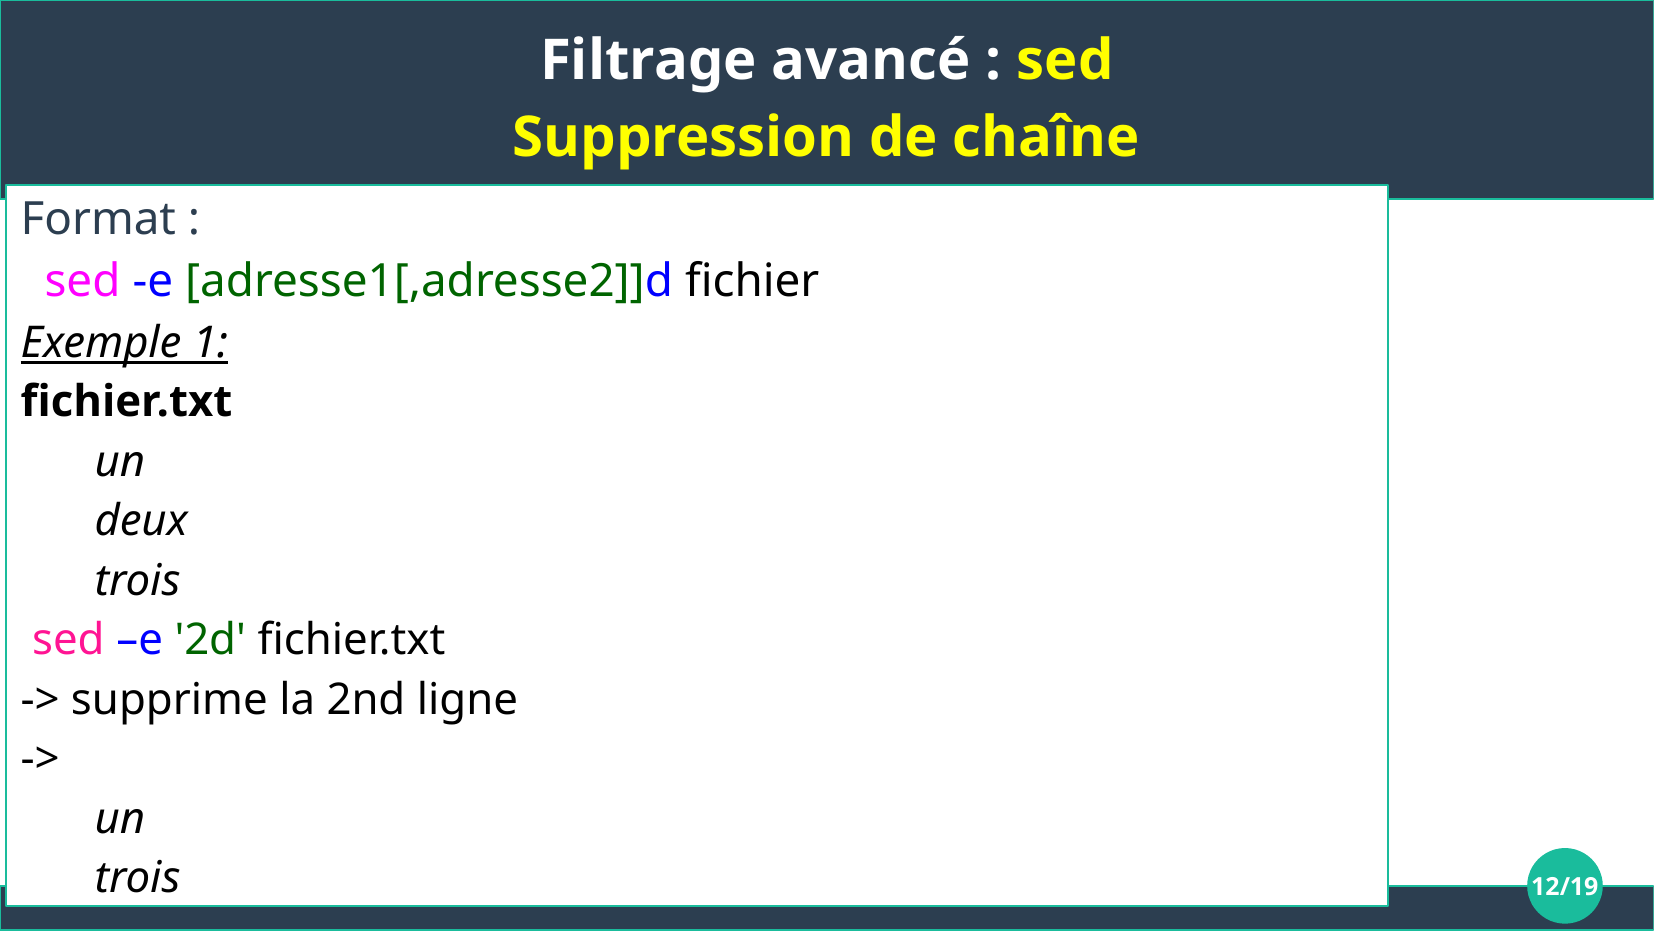

# Filtrage avancé : sed Suppression de chaîne
Format :
 sed -e [adresse1[,adresse2]]d fichier
Exemple 1:
fichier.txt
	un
	deux
	trois
 sed –e '2d' fichier.txt
-> supprime la 2nd ligne
->
	un
	trois
12